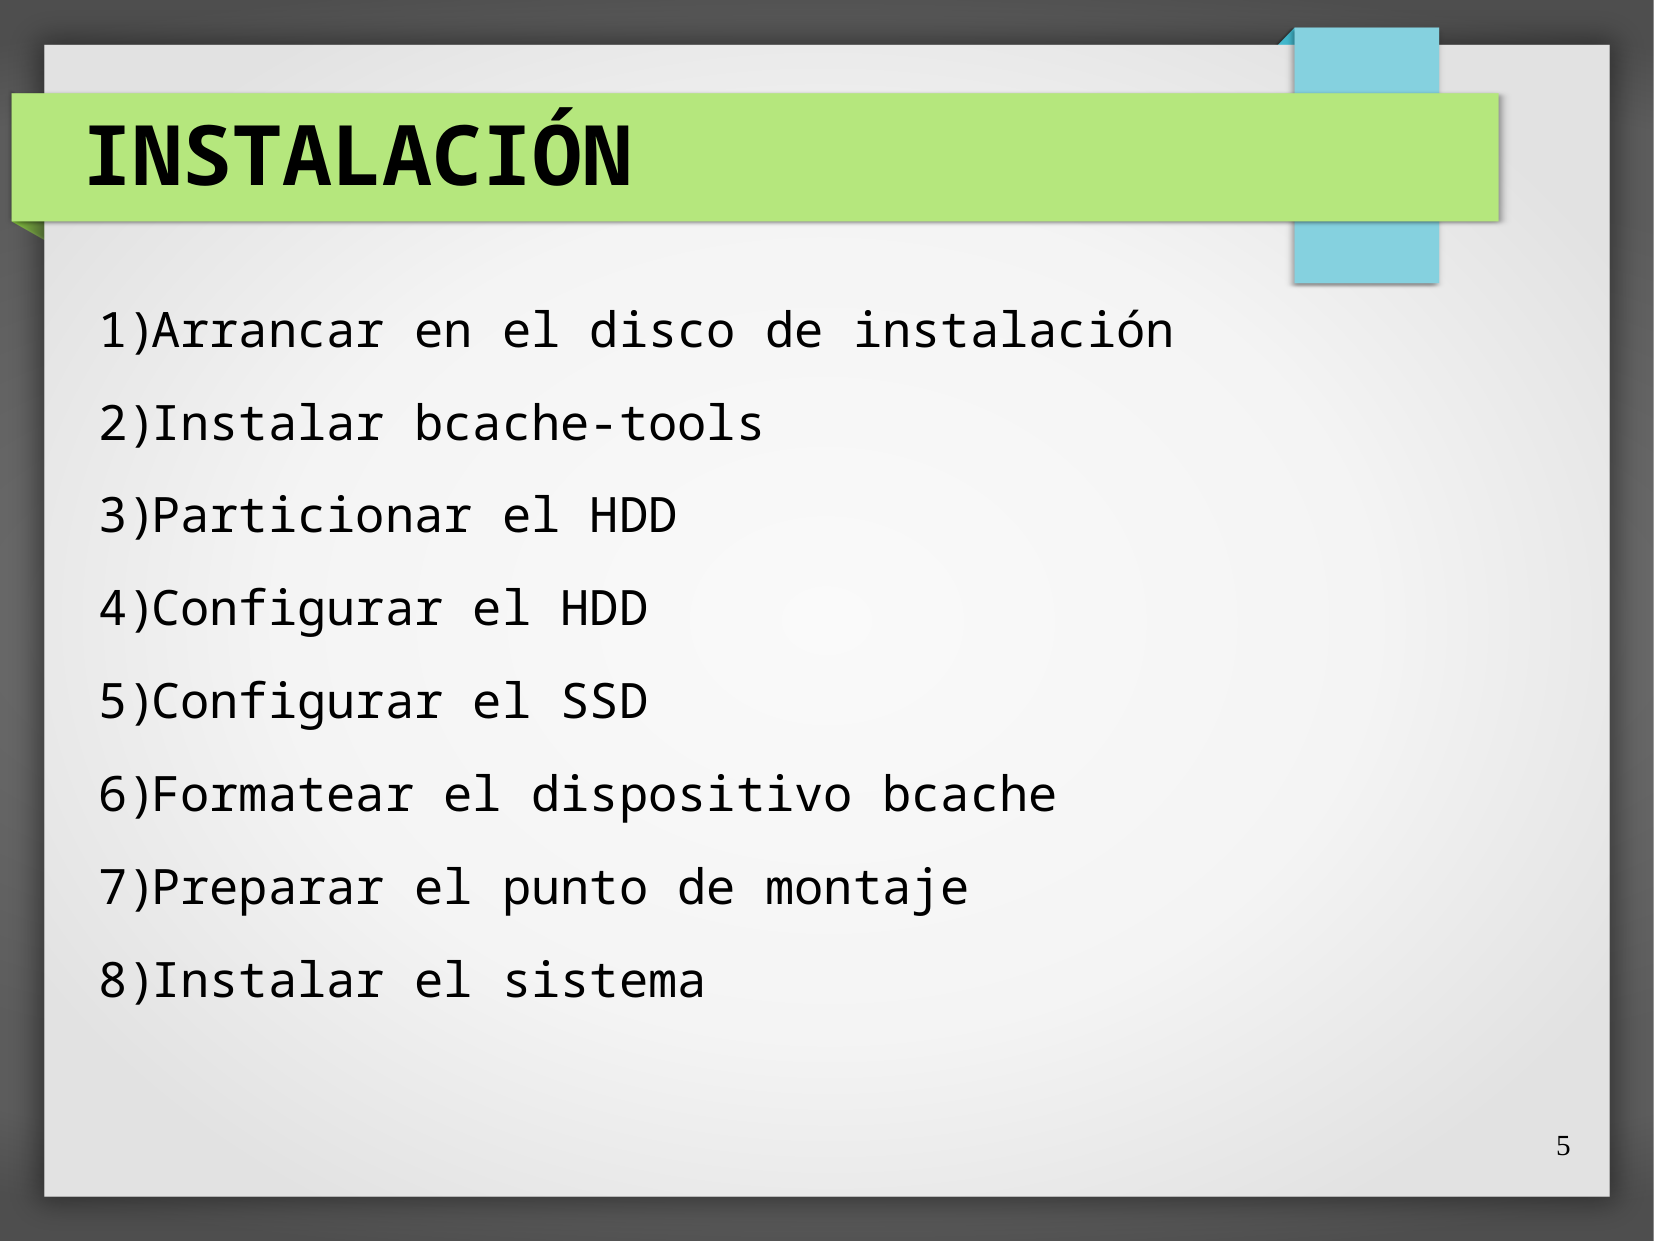

# INSTALACIÓN
Arrancar en el disco de instalación
Instalar bcache-tools
Particionar el HDD
Configurar el HDD
Configurar el SSD
Formatear el dispositivo bcache
Preparar el punto de montaje
Instalar el sistema
5